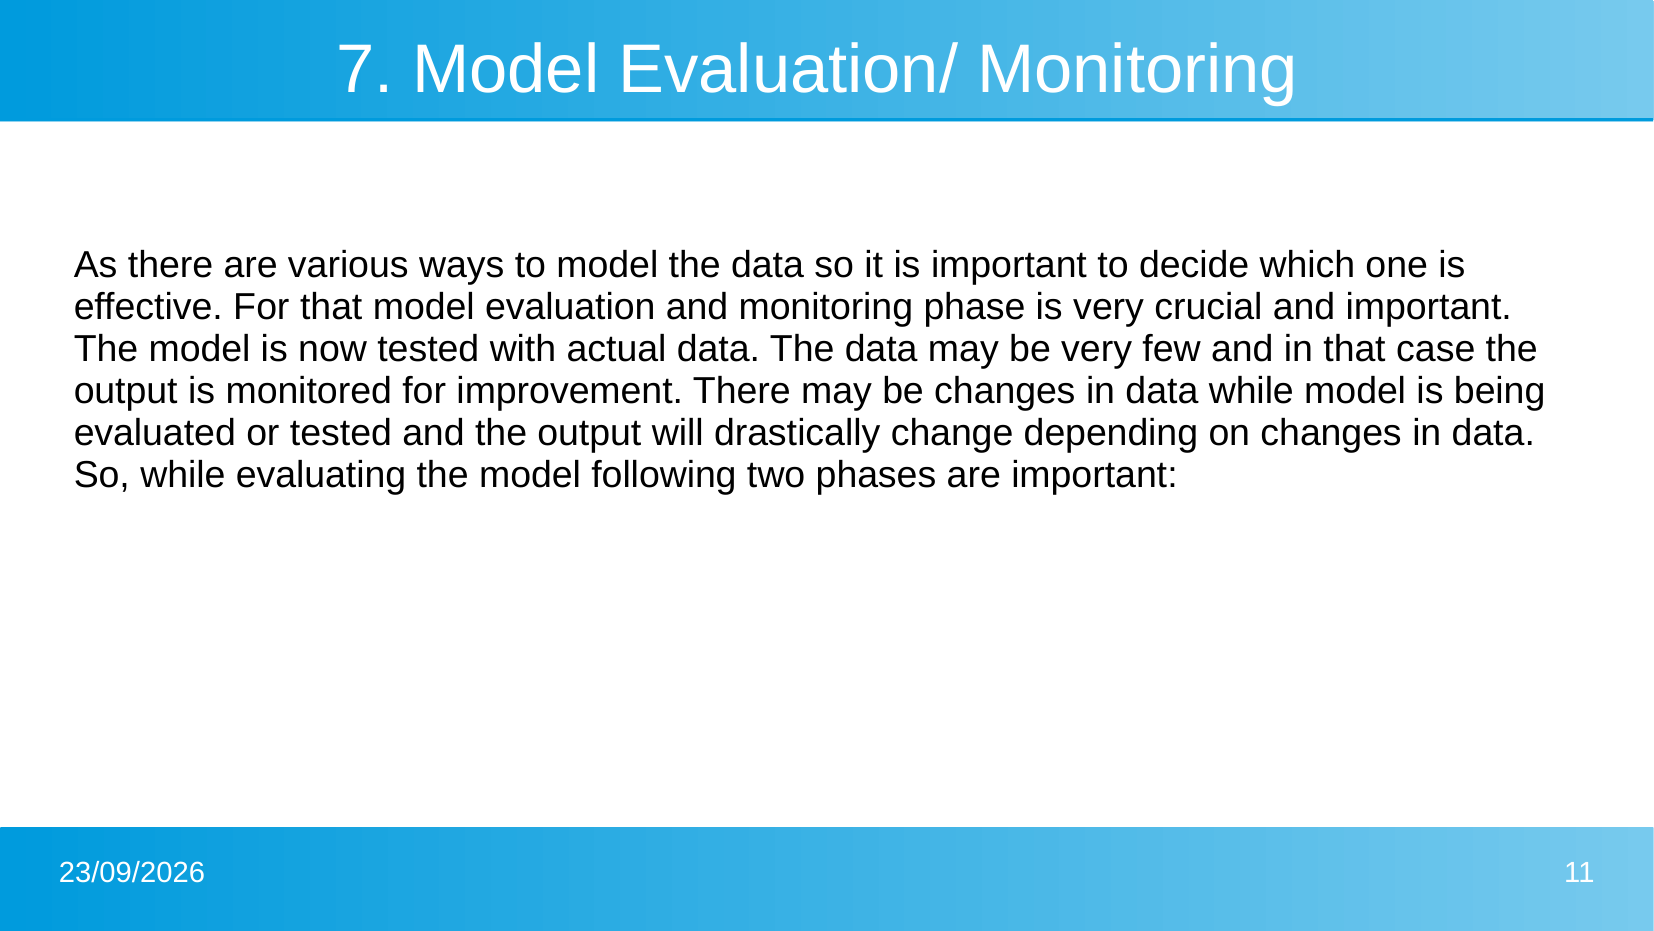

# 7. Model Evaluation/ Monitoring
As there are various ways to model the data so it is important to decide which one is effective. For that model evaluation and monitoring phase is very crucial and important. The model is now tested with actual data. The data may be very few and in that case the output is monitored for improvement. There may be changes in data while model is being evaluated or tested and the output will drastically change depending on changes in data. So, while evaluating the model following two phases are important:
11